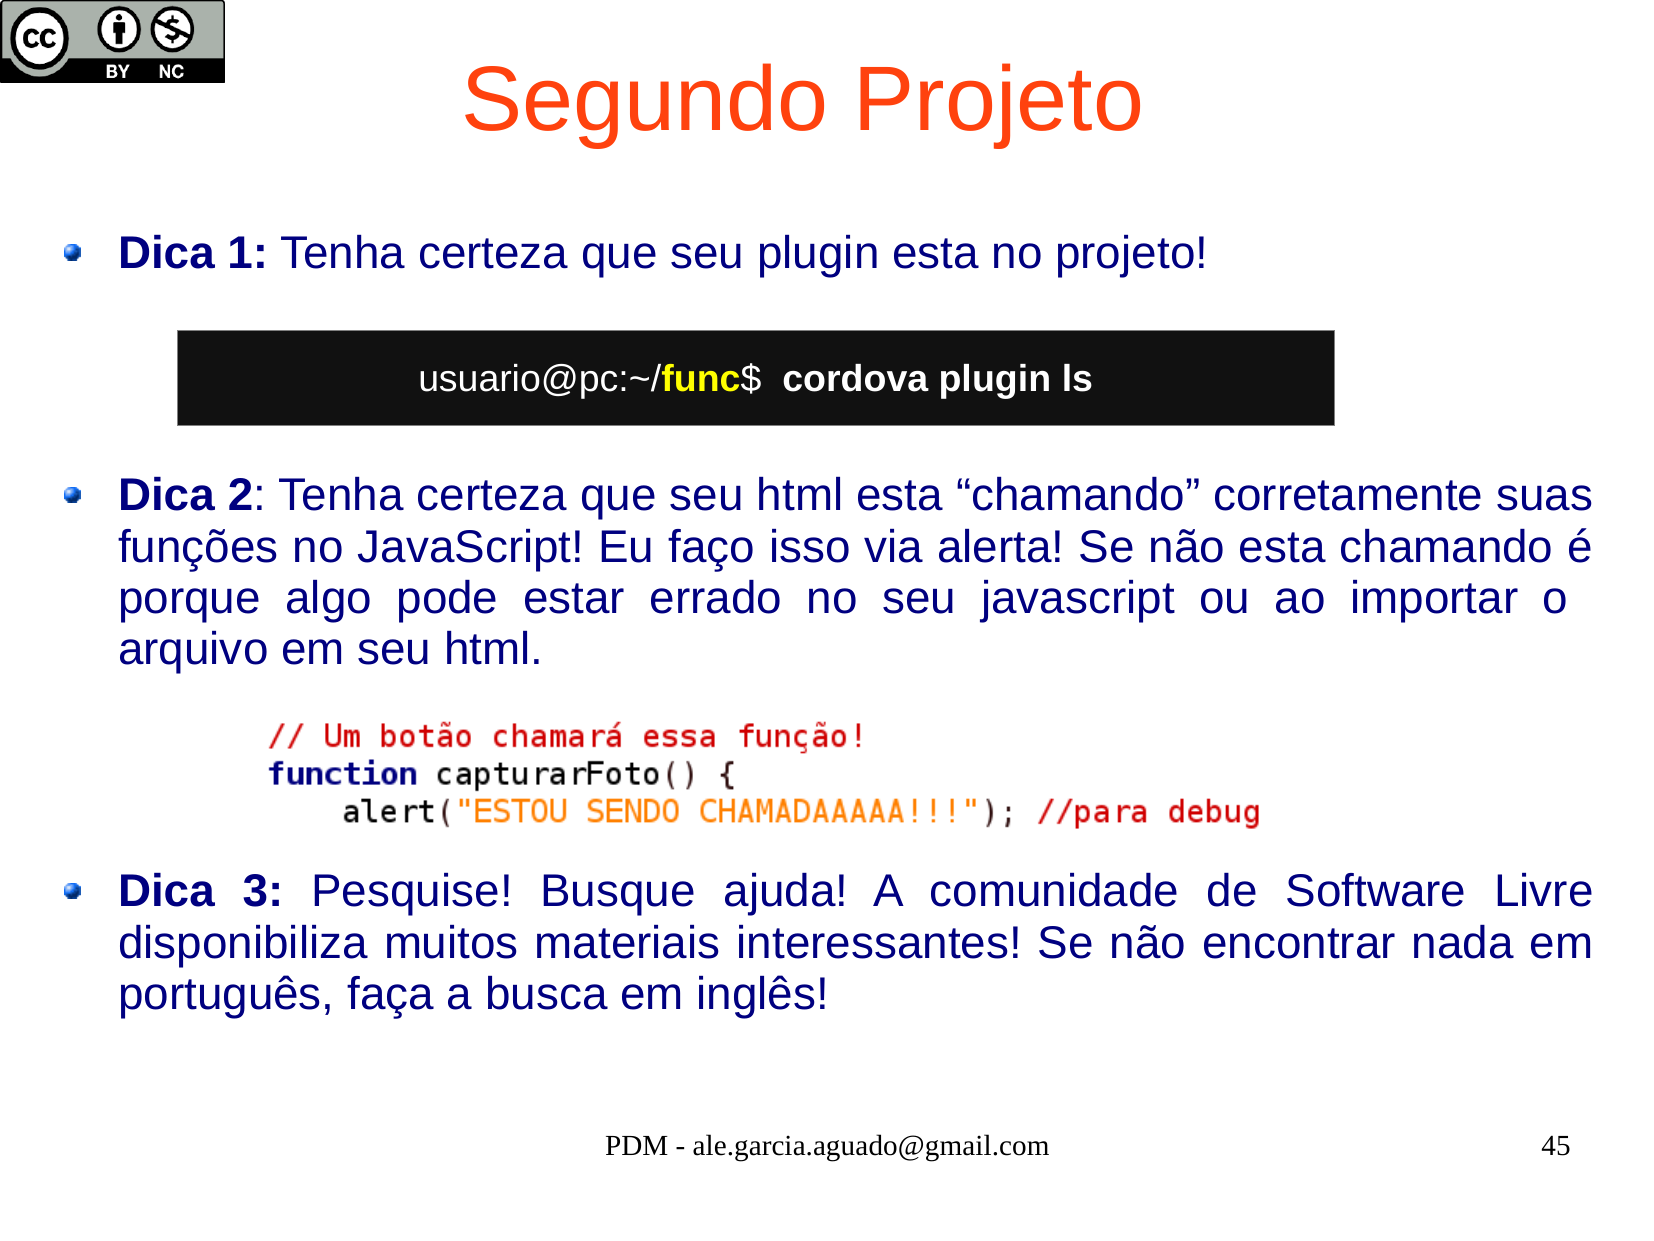

# Segundo Projeto
Dica 1: Tenha certeza que seu plugin esta no projeto!
Dica 2: Tenha certeza que seu html esta “chamando” corretamente suas funções no JavaScript! Eu faço isso via alerta! Se não esta chamando é porque algo pode estar errado no seu javascript ou ao importar o arquivo em seu html.
Dica 3: Pesquise! Busque ajuda! A comunidade de Software Livre disponibiliza muitos materiais interessantes! Se não encontrar nada em português, faça a busca em inglês!
usuario@pc:~/func$ cordova plugin ls
PDM - ale.garcia.aguado@gmail.com
45